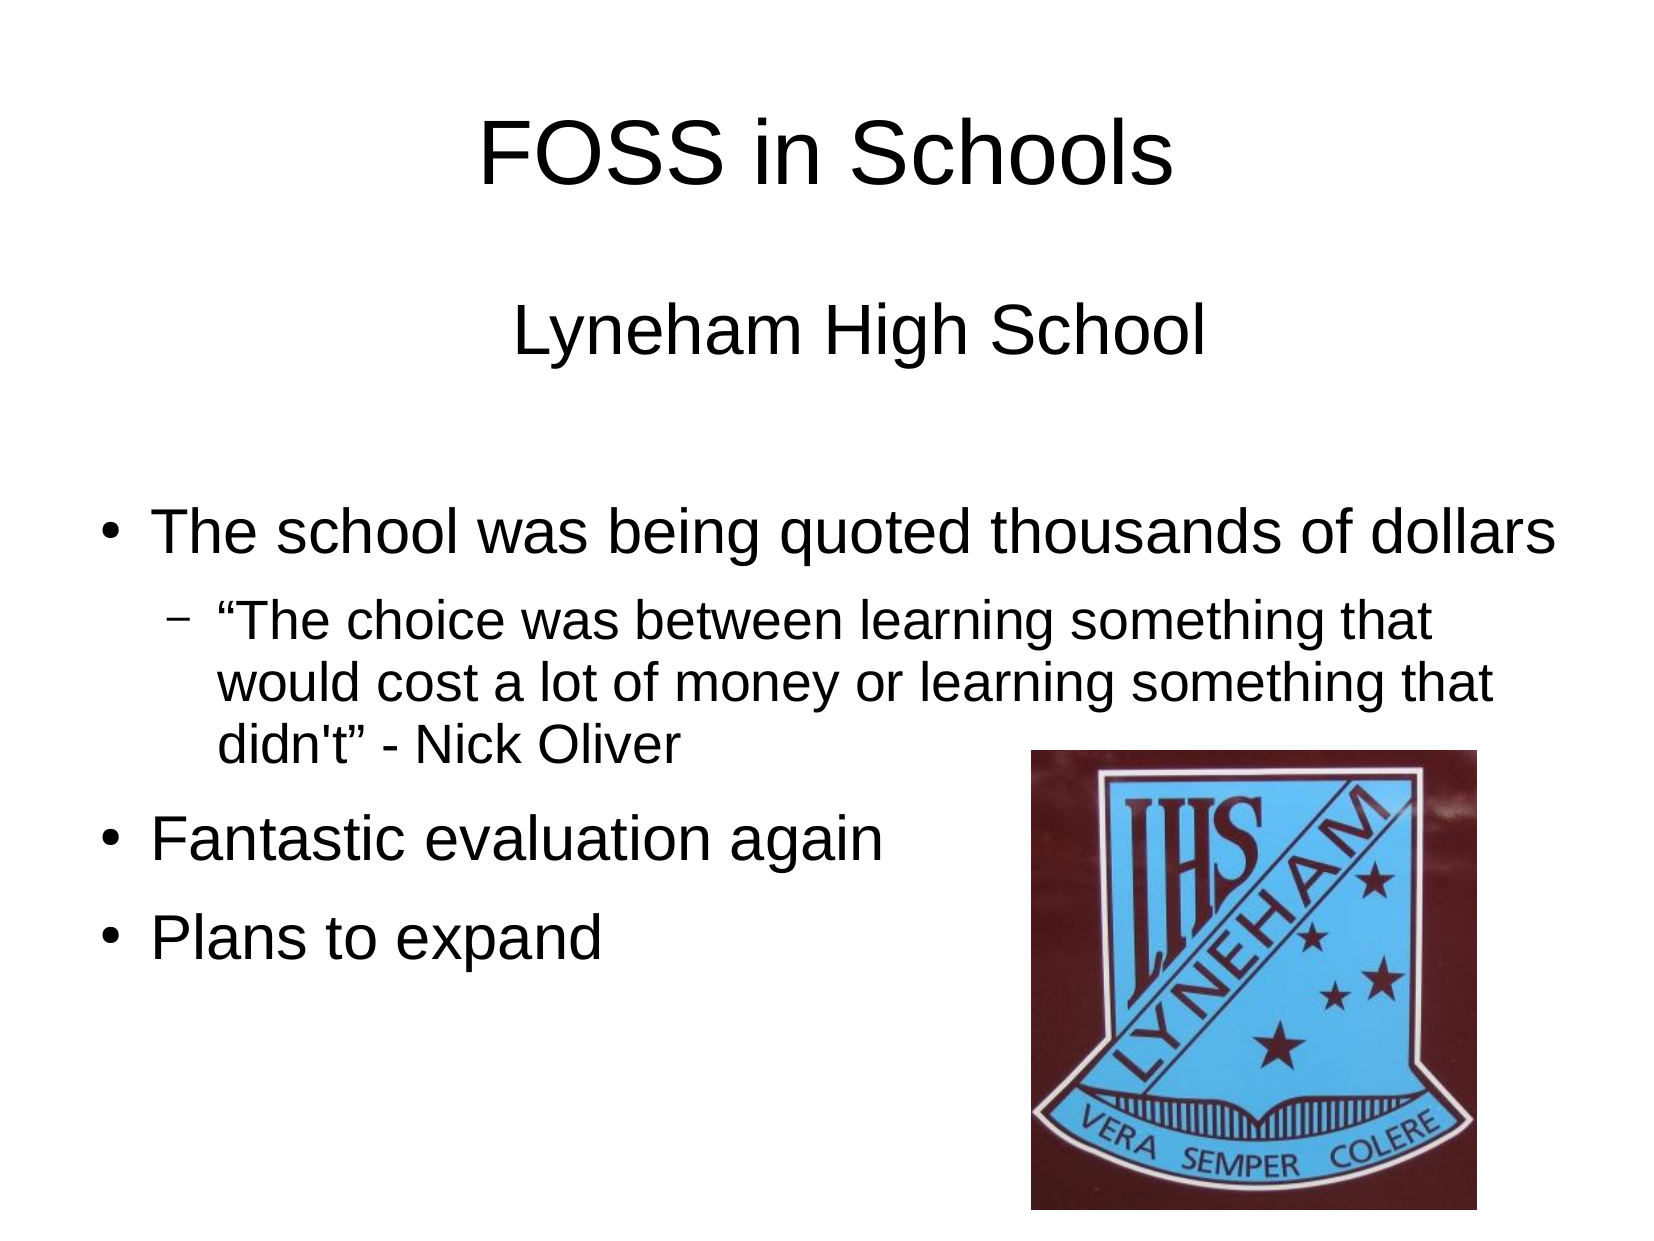

# FOSS in Schools
Lyneham High School
The school was being quoted thousands of dollars
“The choice was between learning something that would cost a lot of money or learning something that didn't” - Nick Oliver
Fantastic evaluation again
Plans to expand